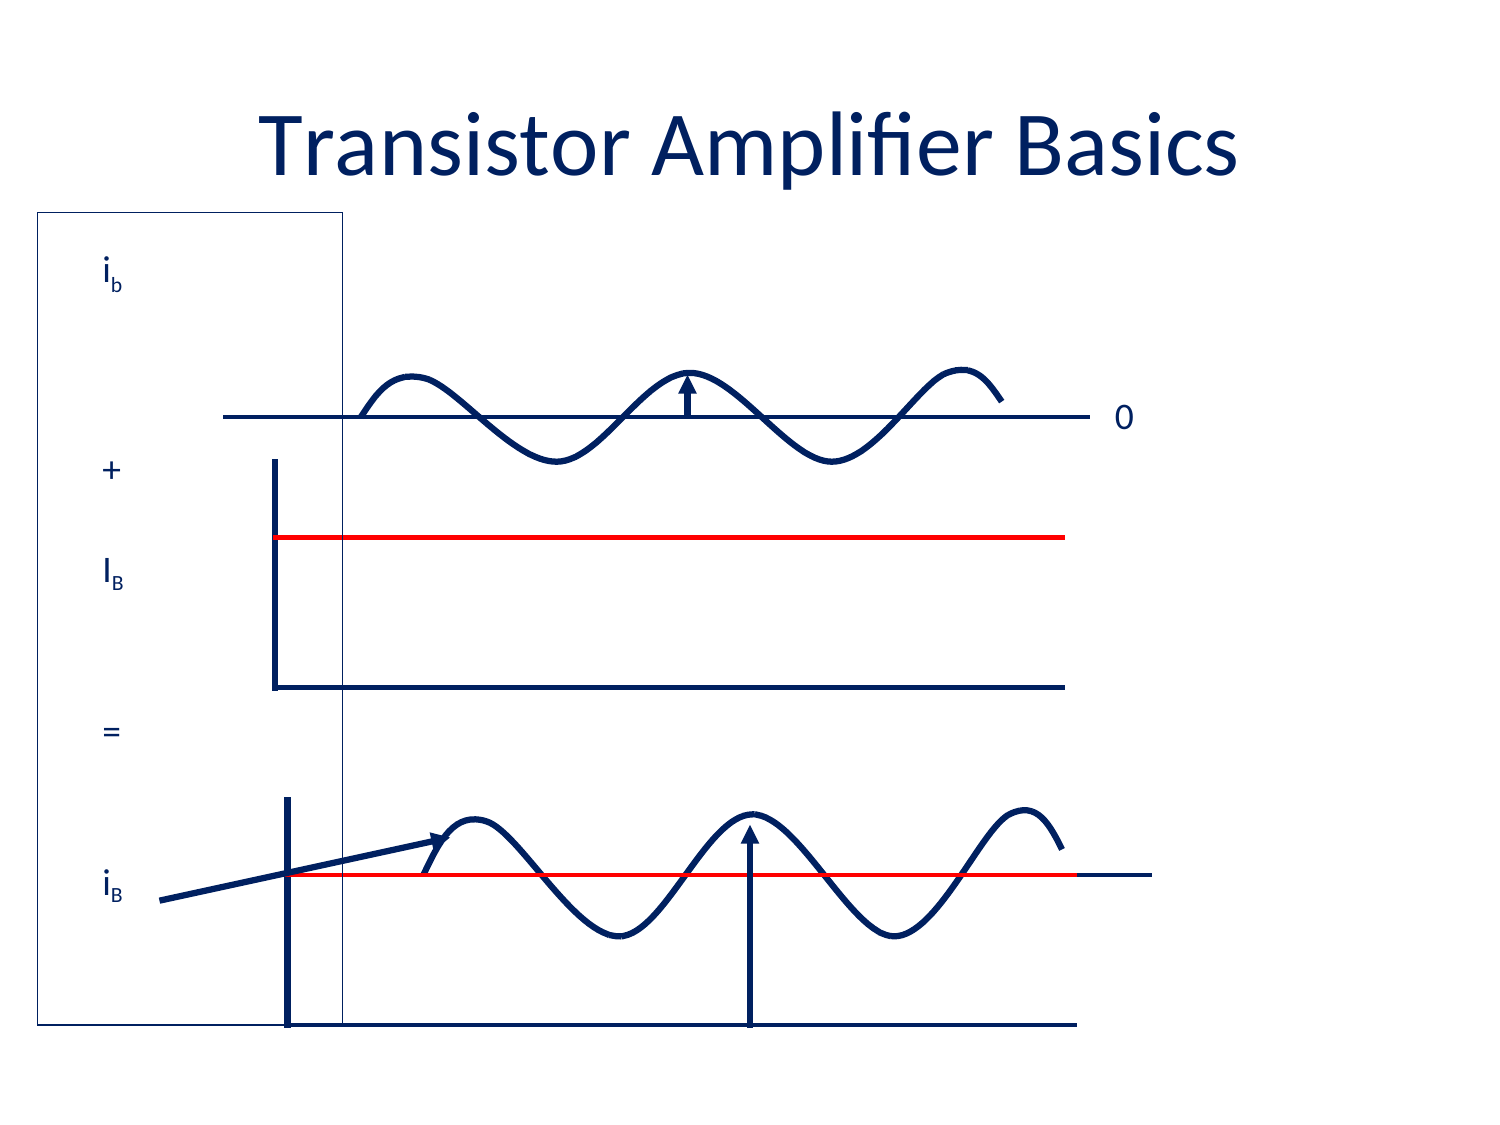

# Transistor Amplifier Basics
ib
0
+
IB
=
iB